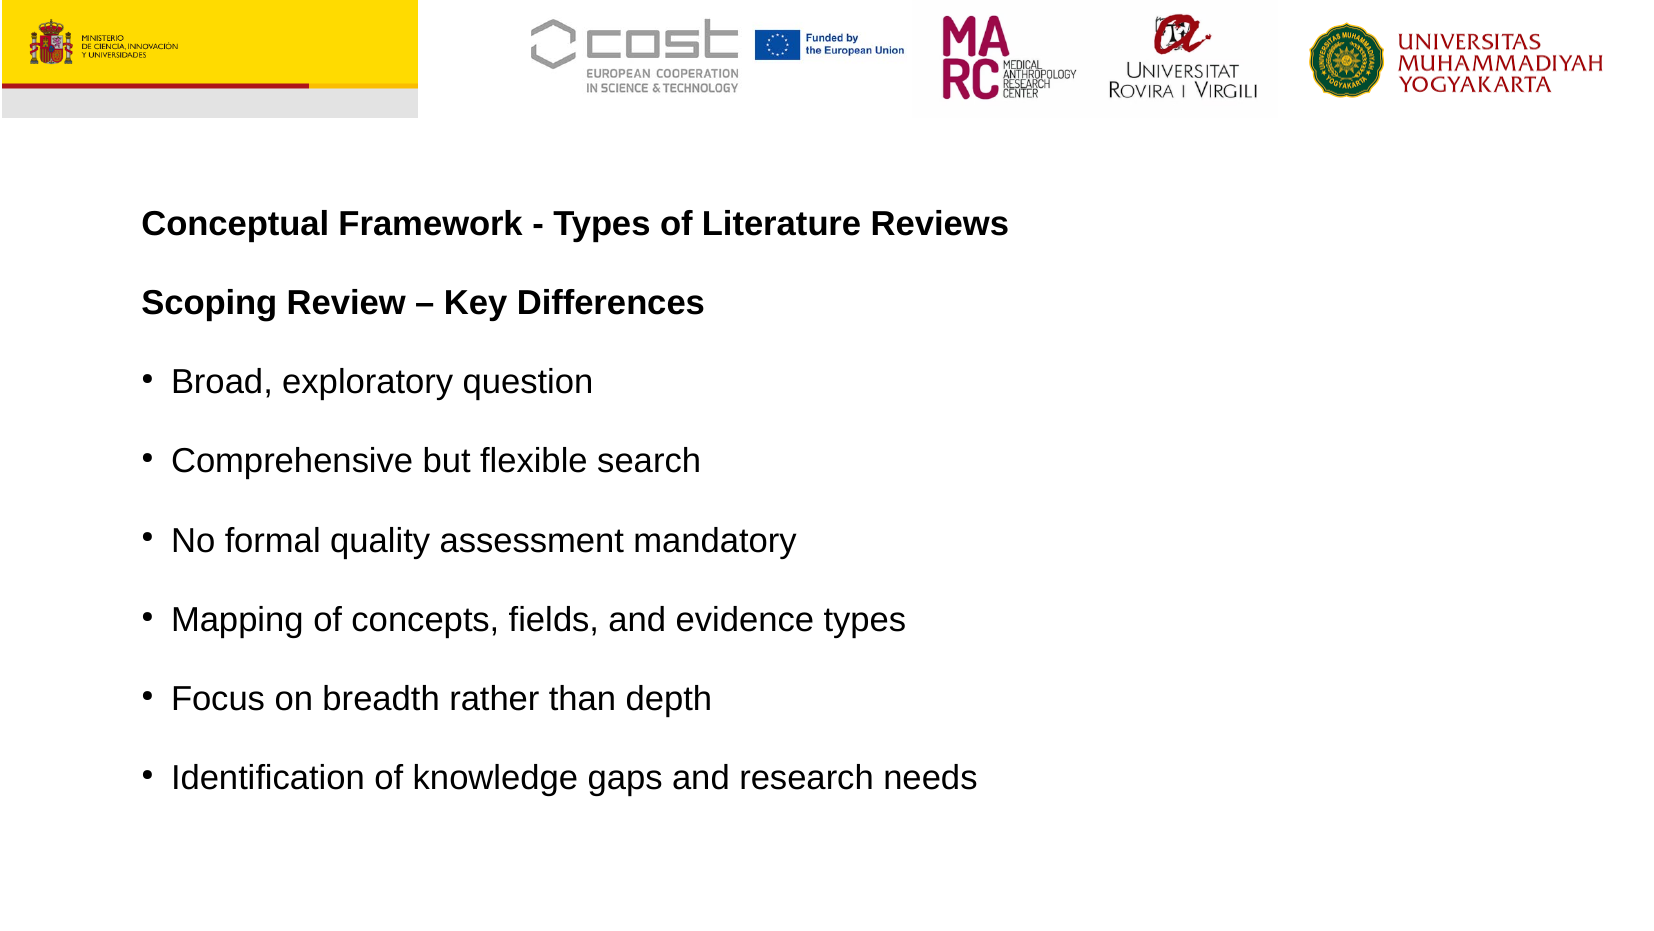

Conceptual Framework - Types of Literature Reviews
Scoping Review – Key Differences
Broad, exploratory question
Comprehensive but flexible search
No formal quality assessment mandatory
Mapping of concepts, fields, and evidence types
Focus on breadth rather than depth
Identification of knowledge gaps and research needs